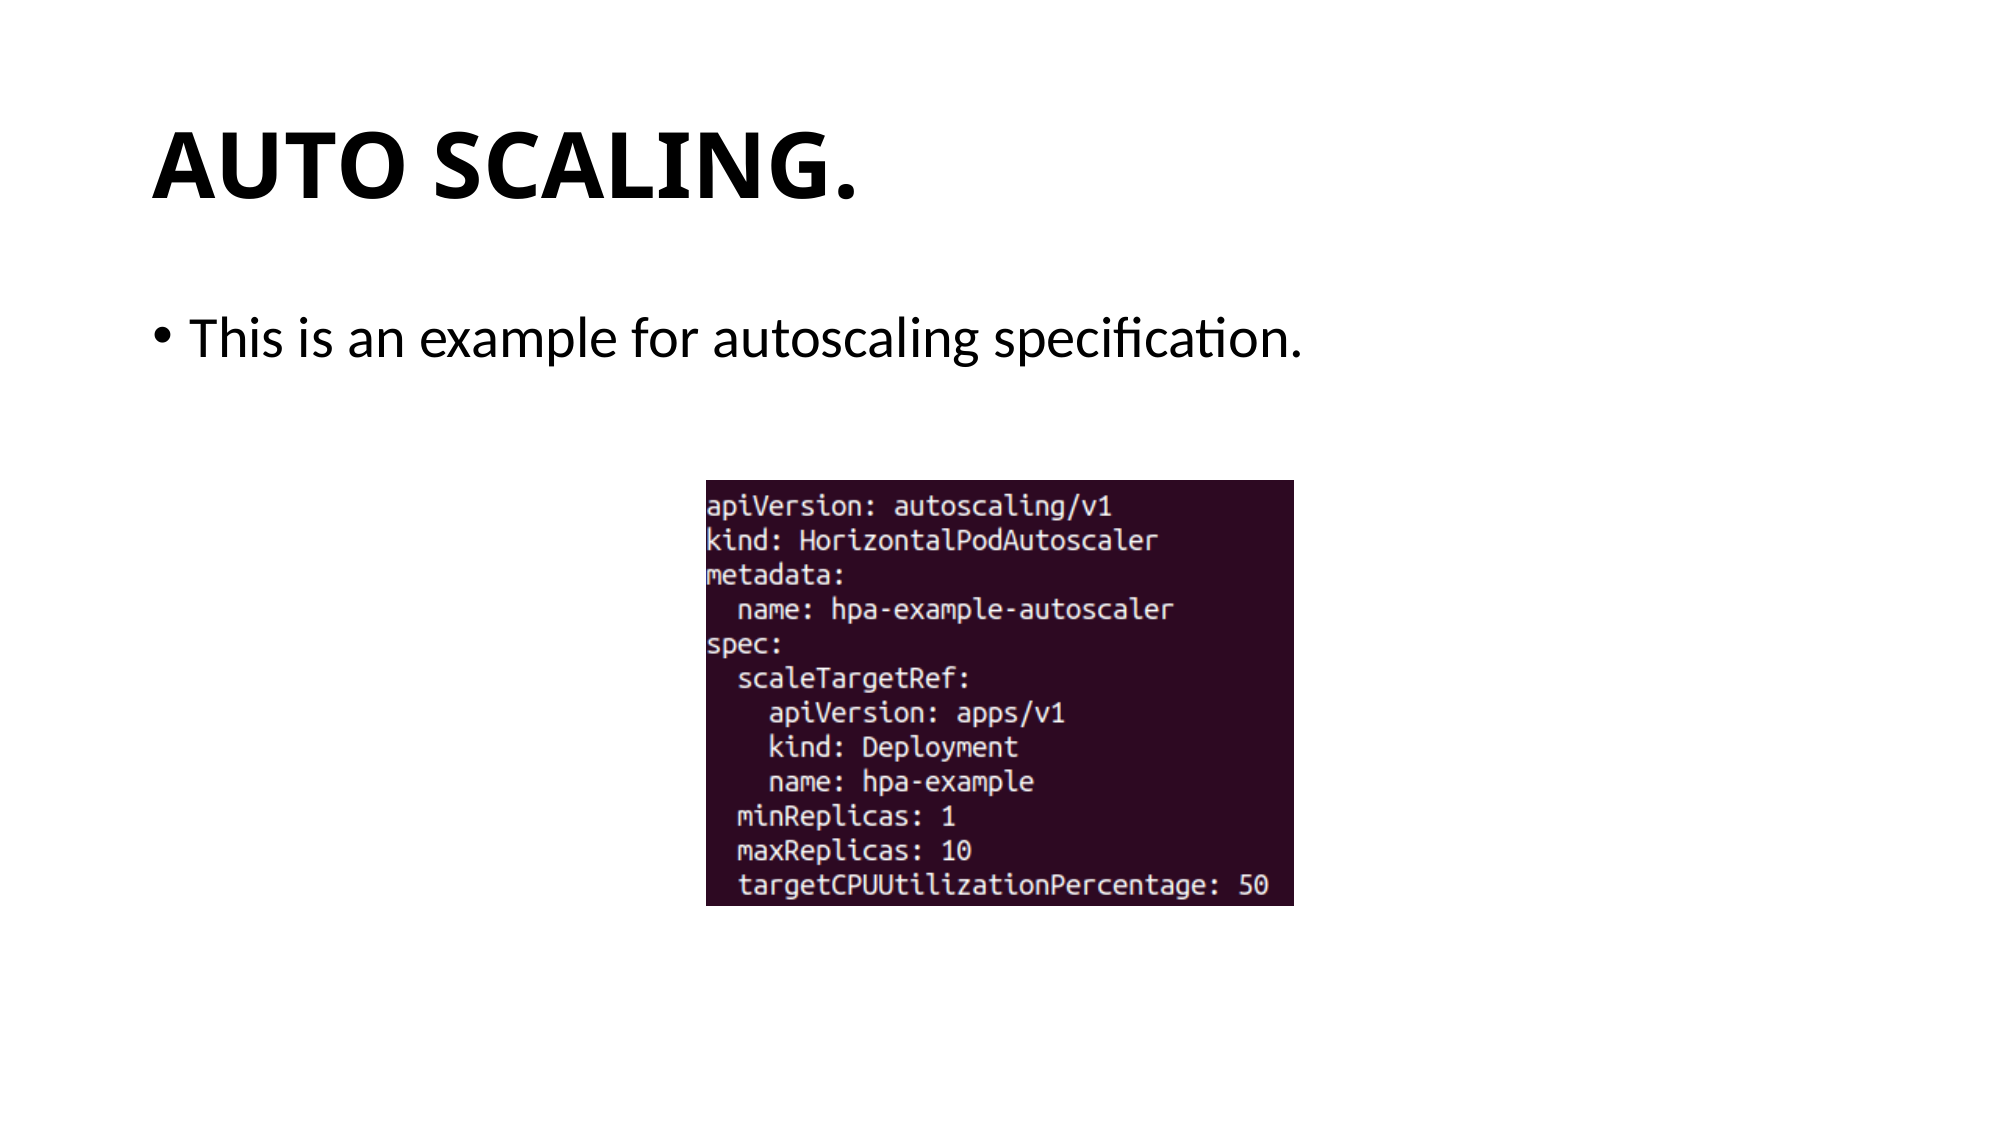

# AUTO SCALING.
This is an example for autoscaling specification.